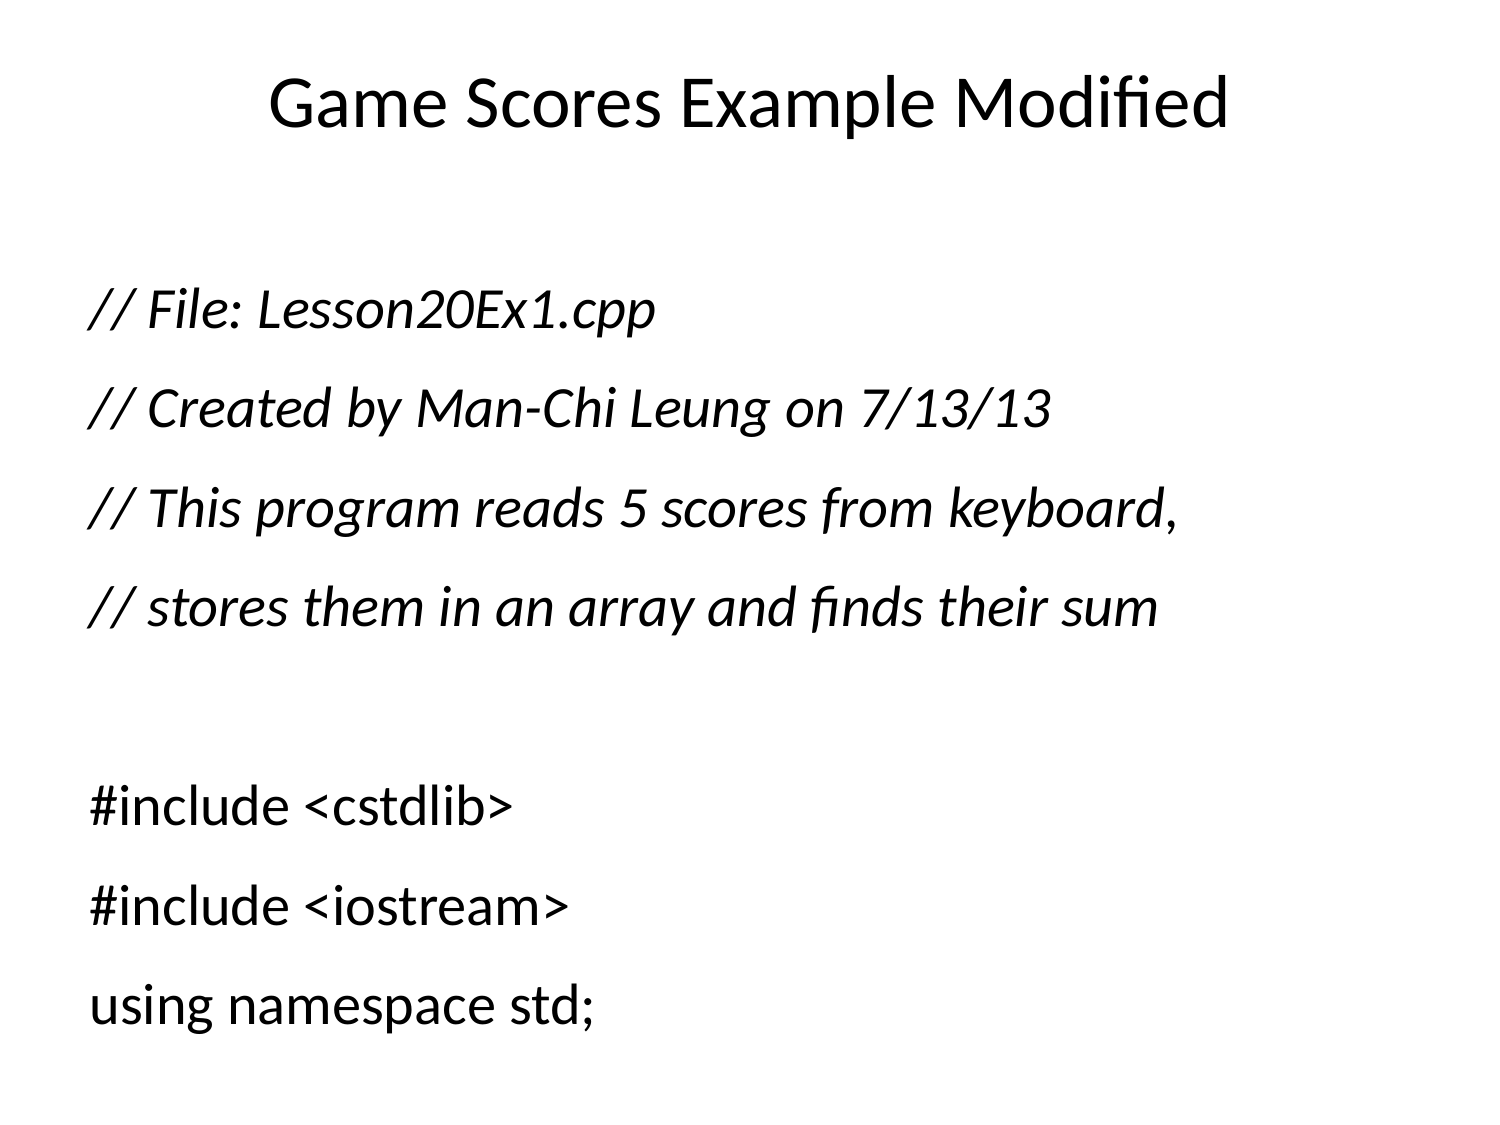

# Game Scores Example Modified
// File: Lesson20Ex1.cpp
// Created by Man-Chi Leung on 7/13/13
// This program reads 5 scores from keyboard,
// stores them in an array and finds their sum
#include <cstdlib>
#include <iostream>
using namespace std;